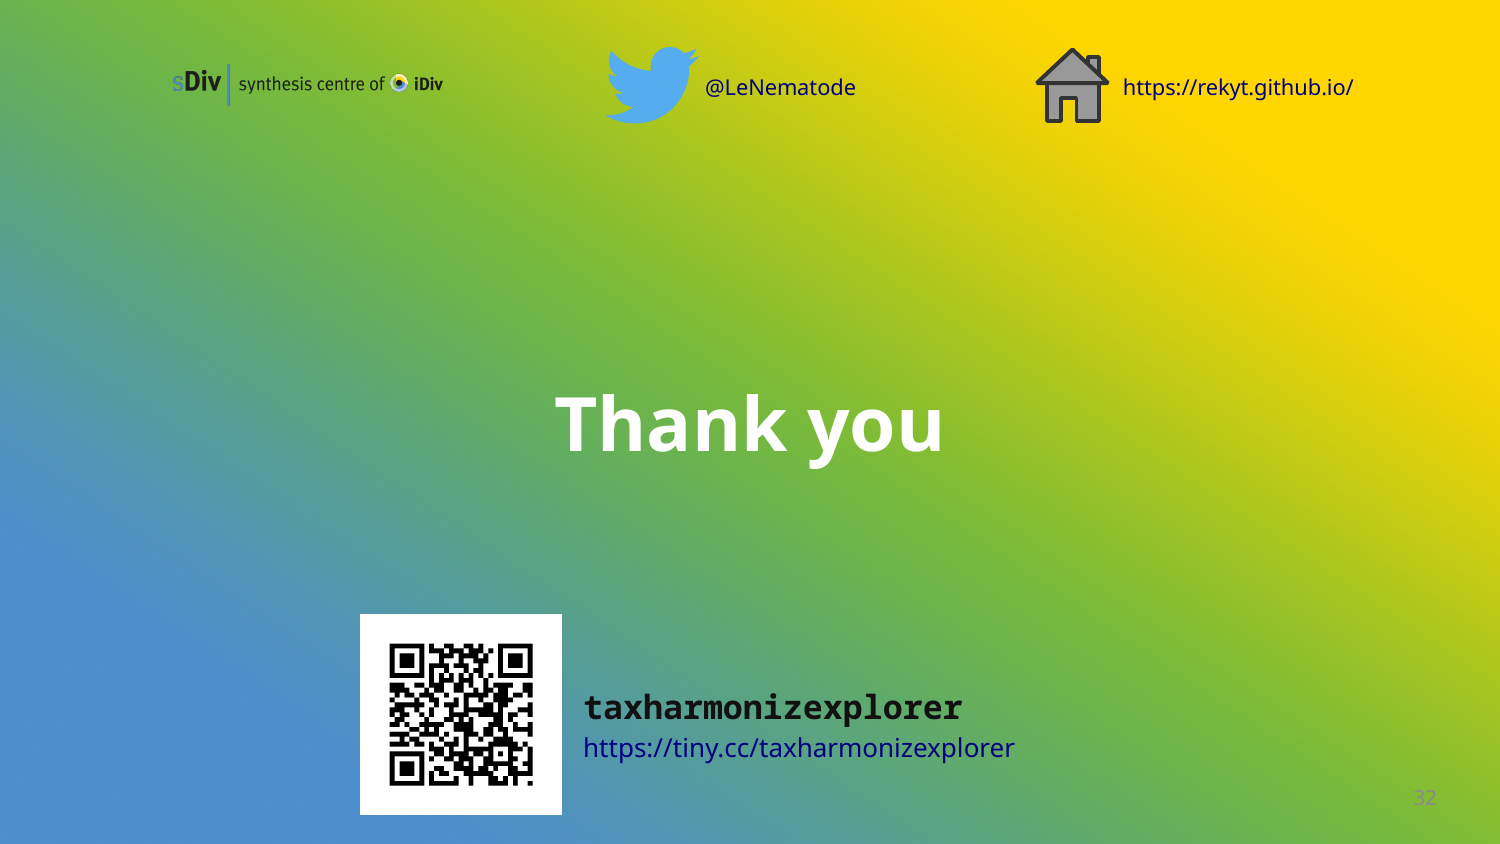

https://rekyt.github.io/
@LeNematode
# Thank you
taxharmonizexplorer
https://tiny.cc/taxharmonizexplorer